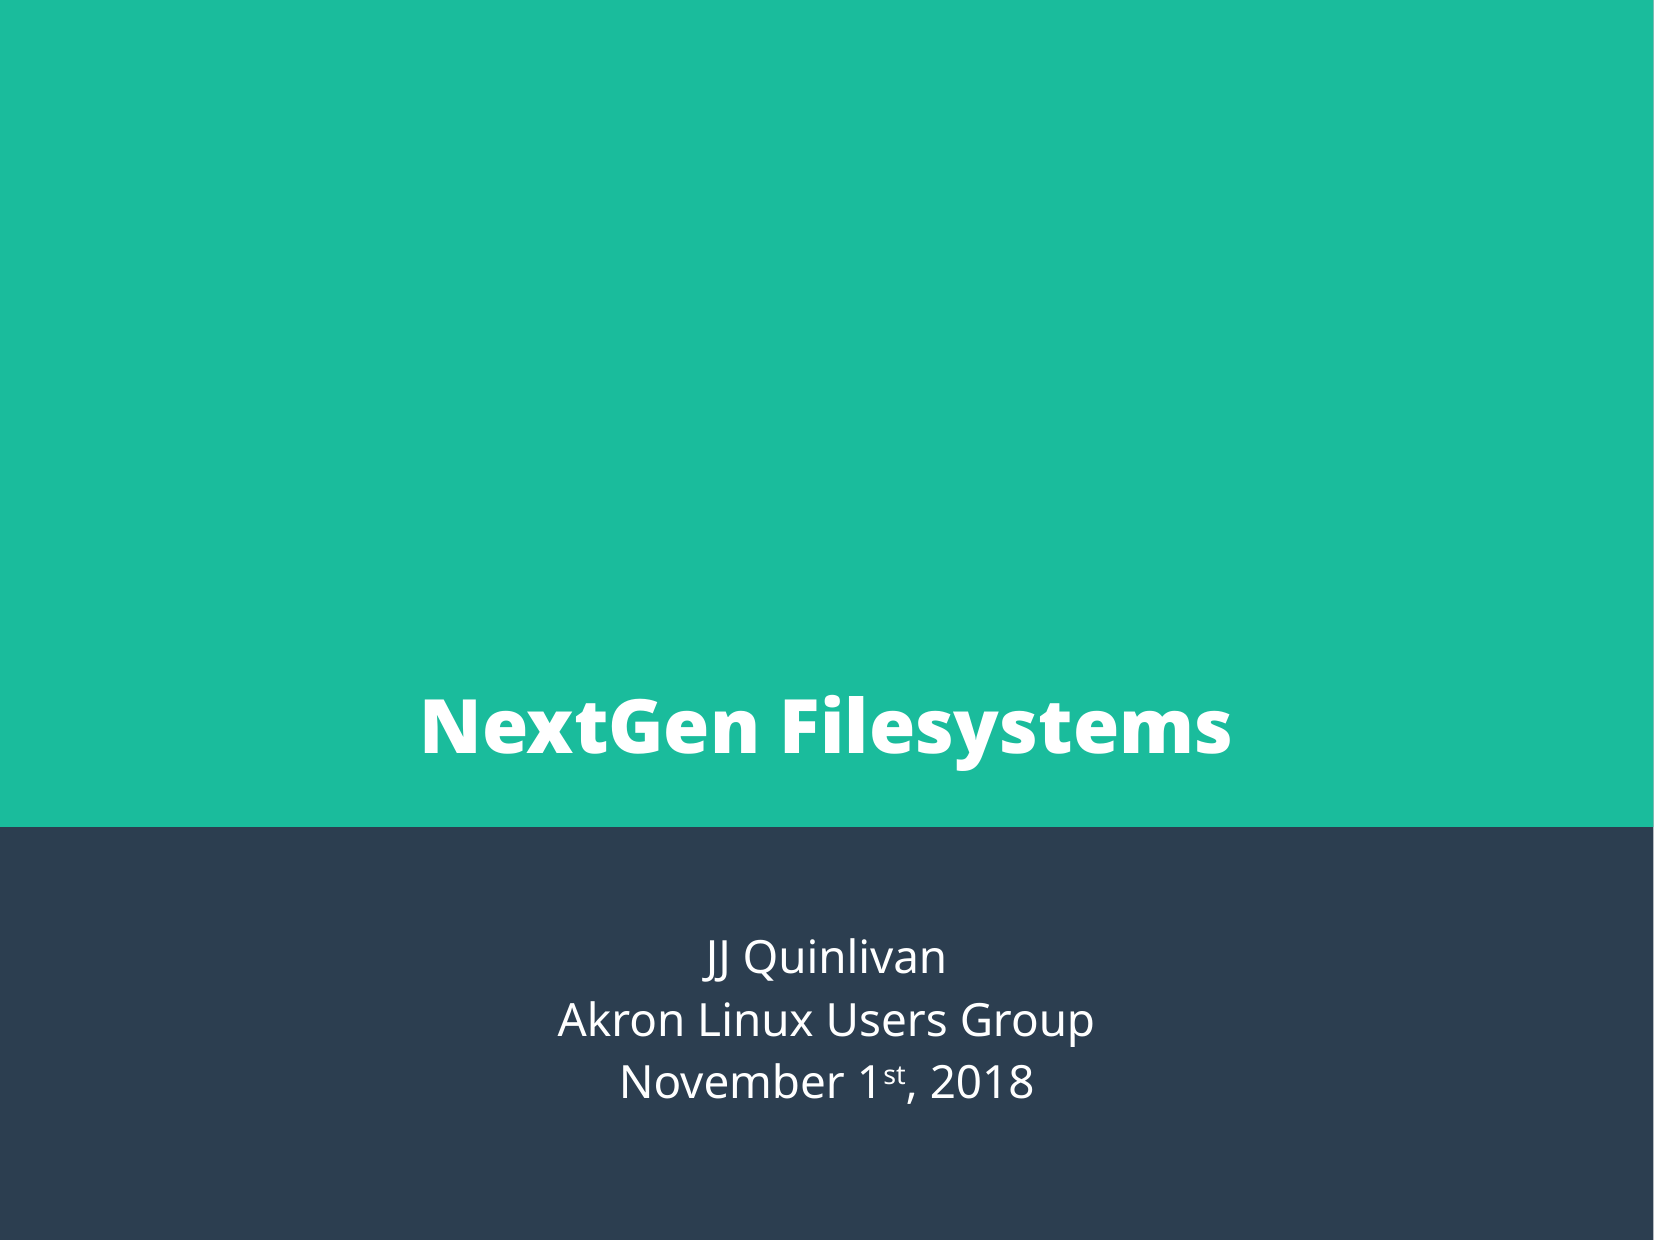

# NextGen Filesystems
JJ Quinlivan
Akron Linux Users Group
November 1st, 2018